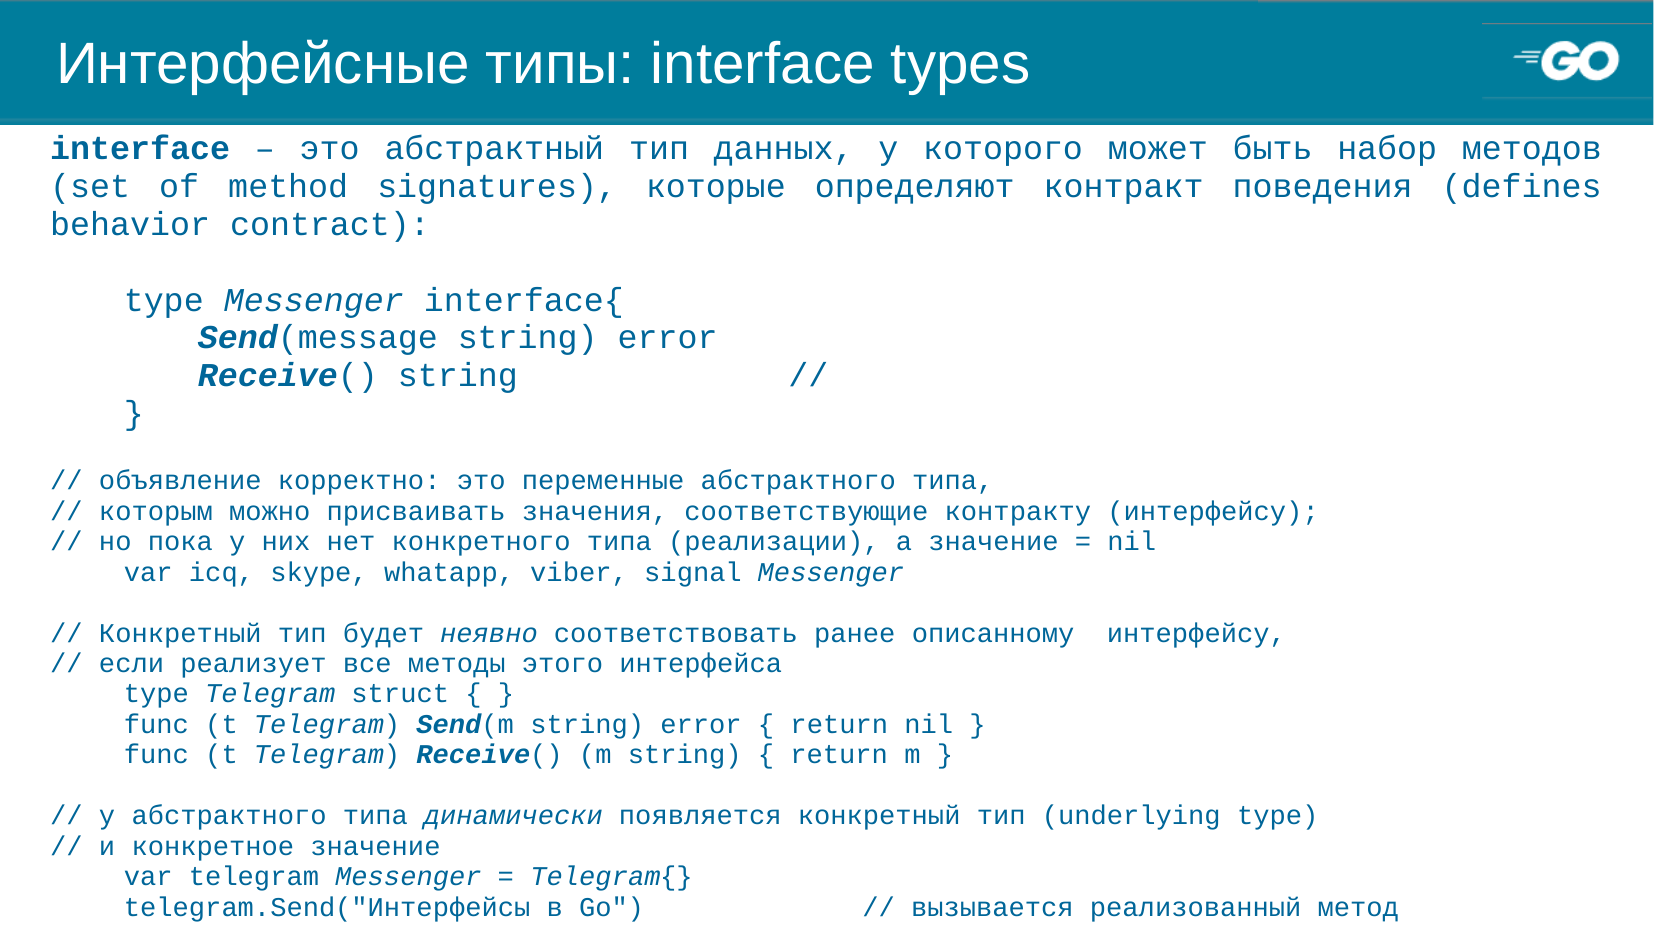

Интерфейсные типы: interface types
interface – это абстрактный тип данных, у которого может быть набор методов (set of method signatures), которые определяют контракт поведения (defines behavior contract):
	type Messenger interface{
		Send(message string) error
		Receive() string				//
	}
// объявление корректно: это переменные абстрактного типа,
// которым можно присваивать значения, соответствующие контракту (интерфейсу);
// но пока у них нет конкретного типа (реализации), а значение = nil
	var icq, skype, whatapp, viber, signal Messenger
// Конкретный тип будет неявно соответствовать ранее описанному интерфейсу,
// если реализует все методы этого интерфейса
	type Telegram struct { }
	func (t Telegram) Send(m string) error { return nil }
	func (t Telegram) Receive() (m string) { return m }
// у абстрактного типа динамически появляется конкретный тип (underlying type)
// и конкретное значение
	var telegram Messenger = Telegram{}
	telegram.Send("Интерфейсы в Go")			// вызывается реализованный метод